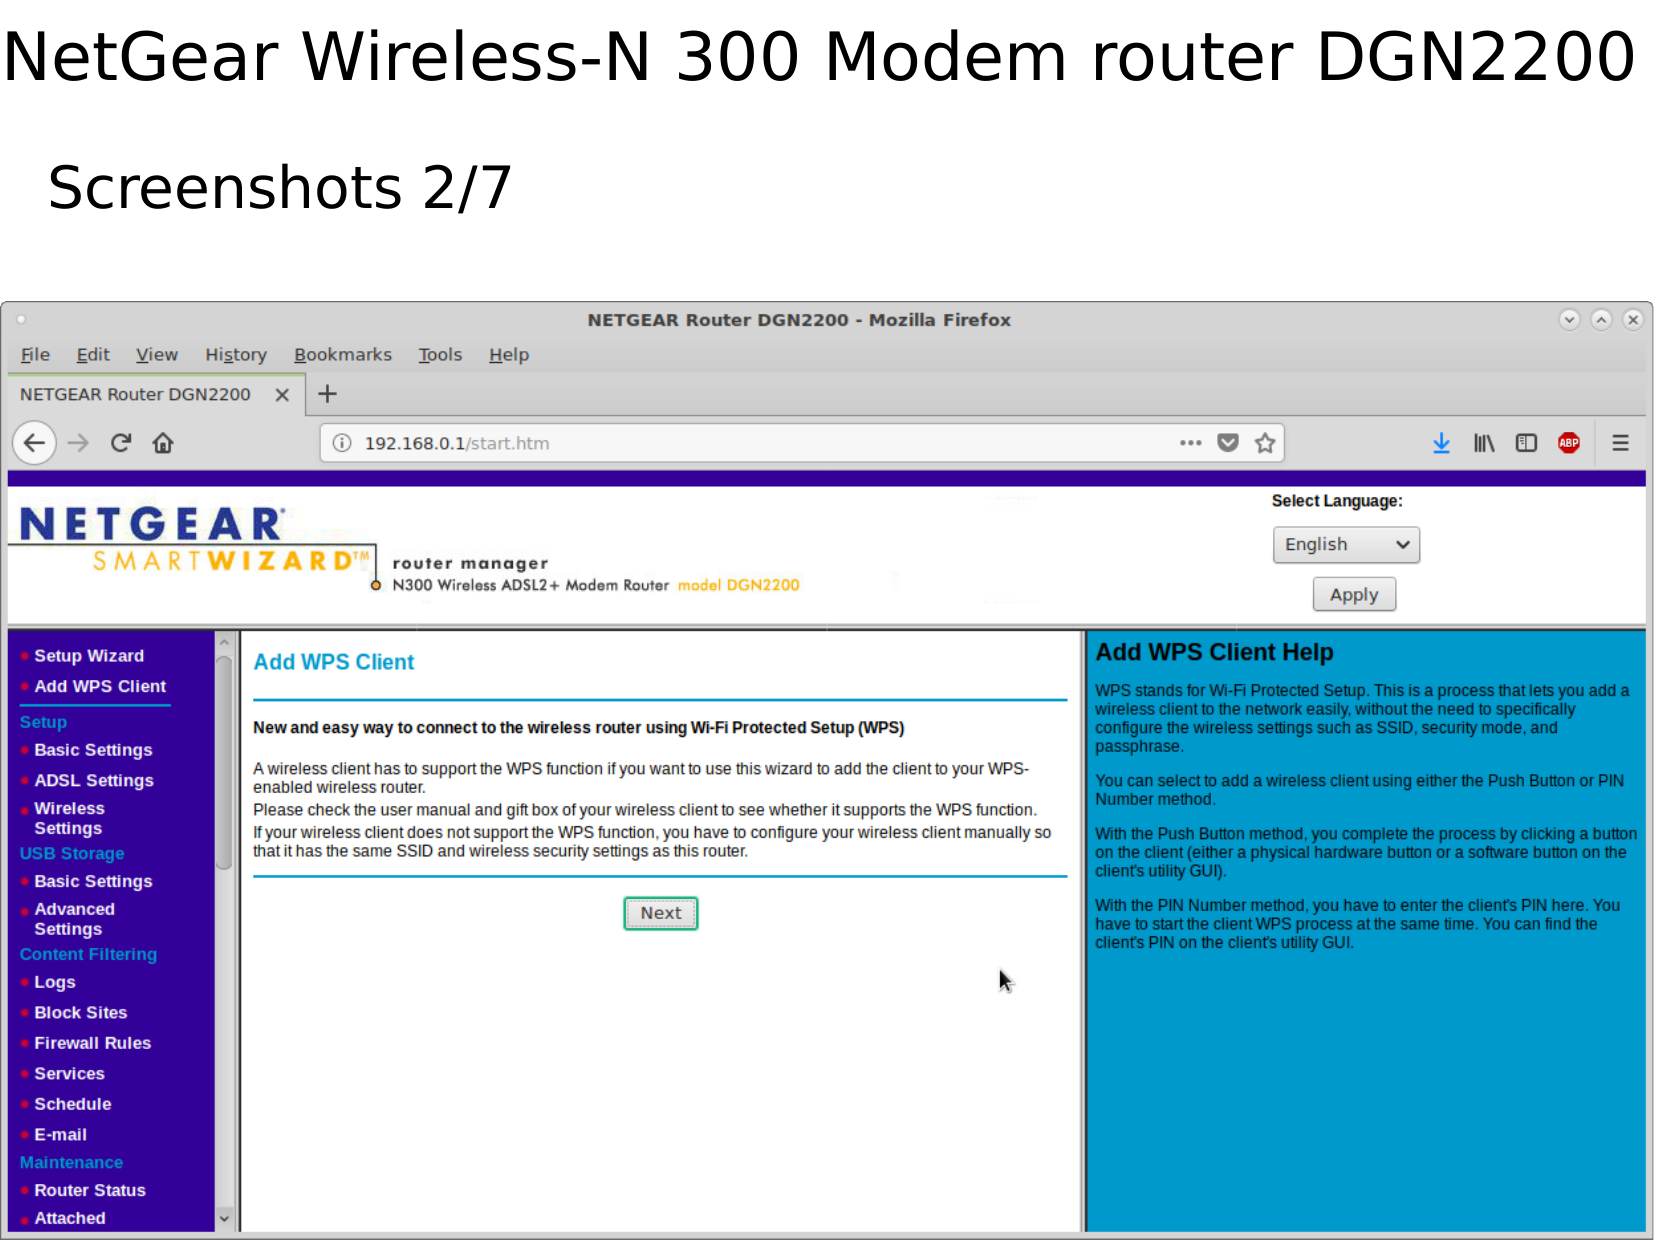

NetGear Wireless-N 300 Modem router DGN2200
# Screenshots 2/7